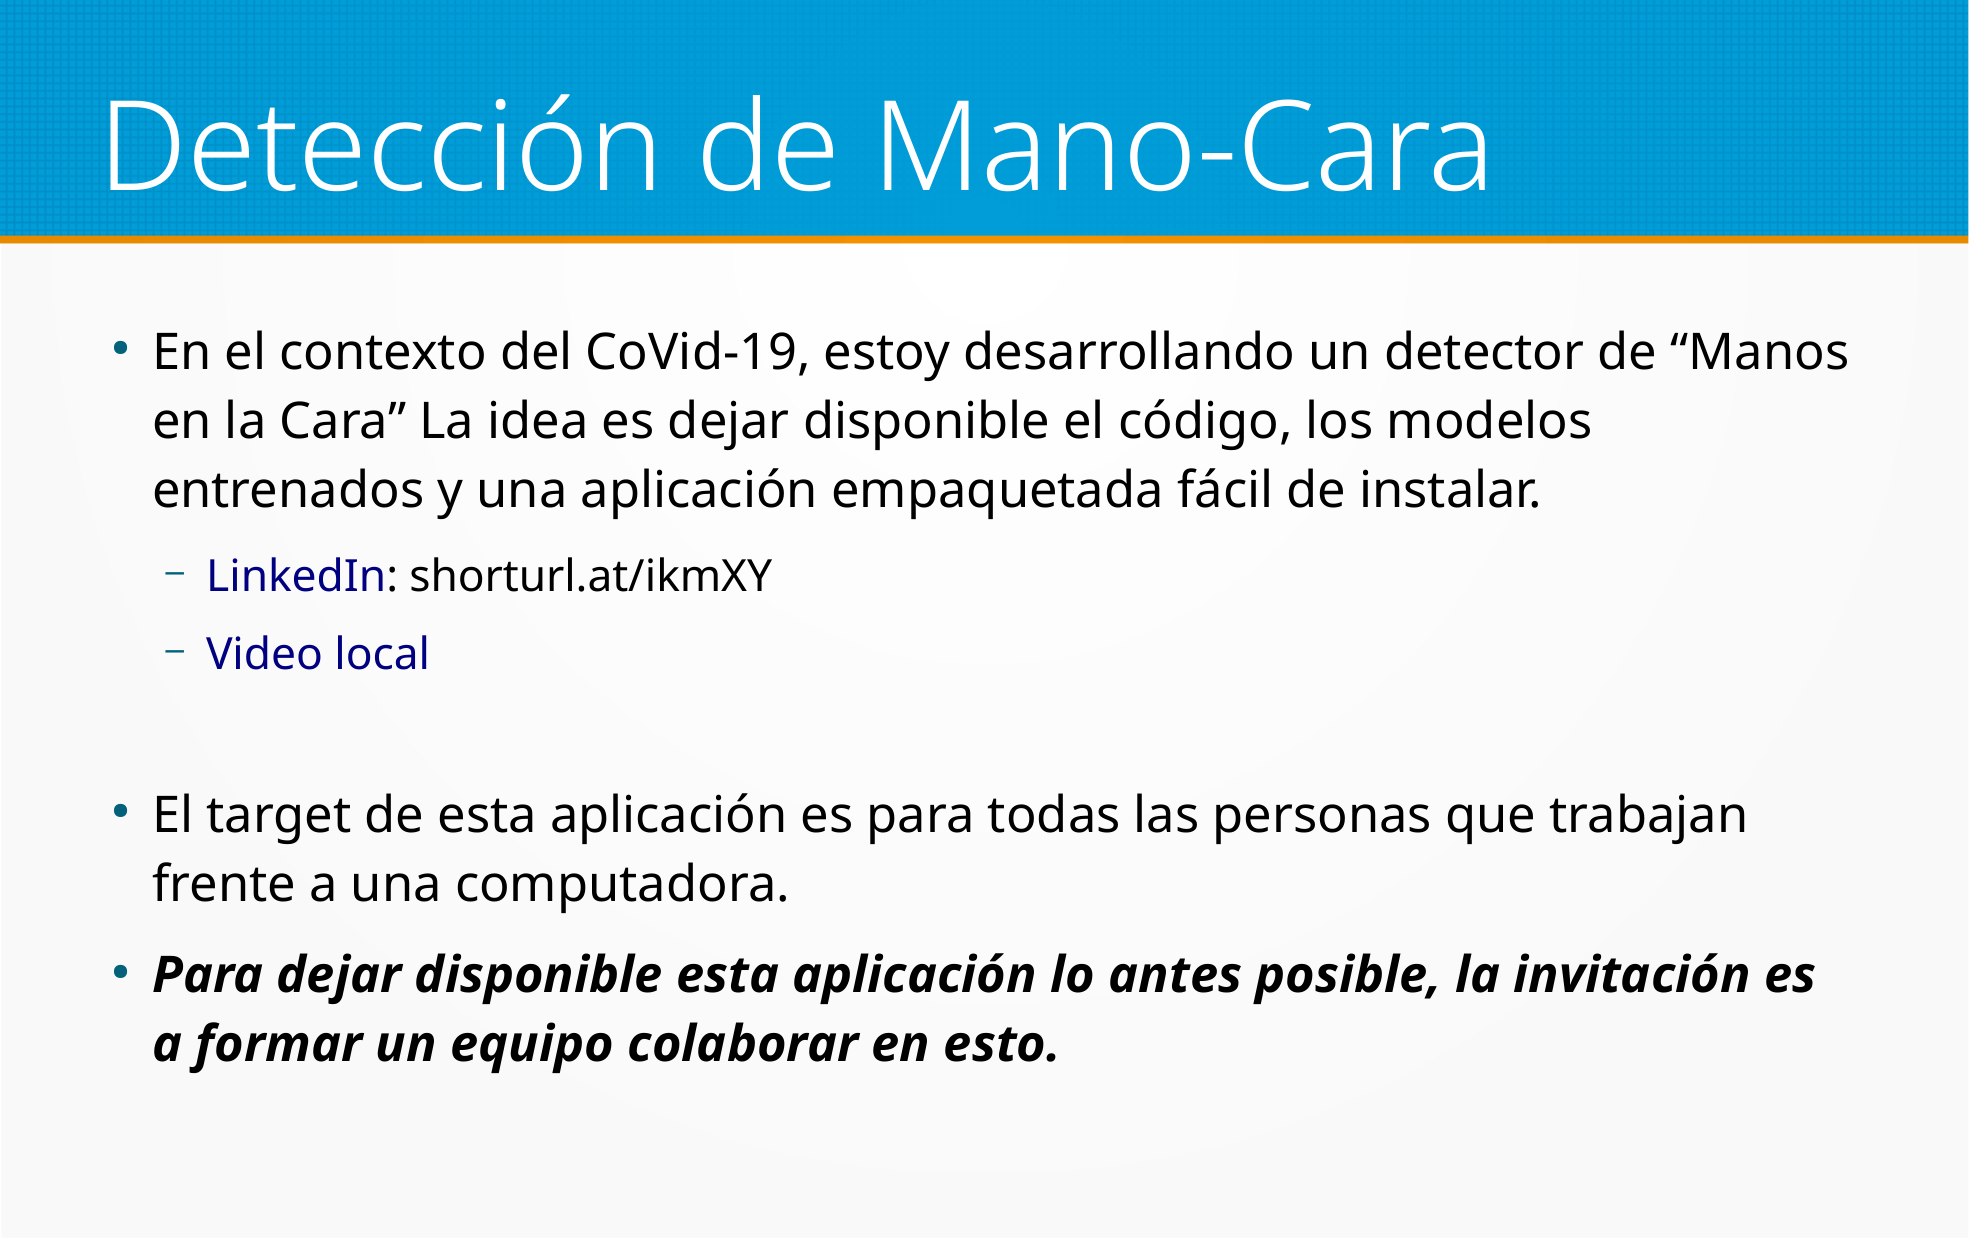

Detección de Mano-Cara
# En el contexto del CoVid-19, estoy desarrollando un detector de “Manos en la Cara” La idea es dejar disponible el código, los modelos entrenados y una aplicación empaquetada fácil de instalar.
LinkedIn: shorturl.at/ikmXY
Video local
El target de esta aplicación es para todas las personas que trabajan frente a una computadora.
Para dejar disponible esta aplicación lo antes posible, la invitación es a formar un equipo colaborar en esto.